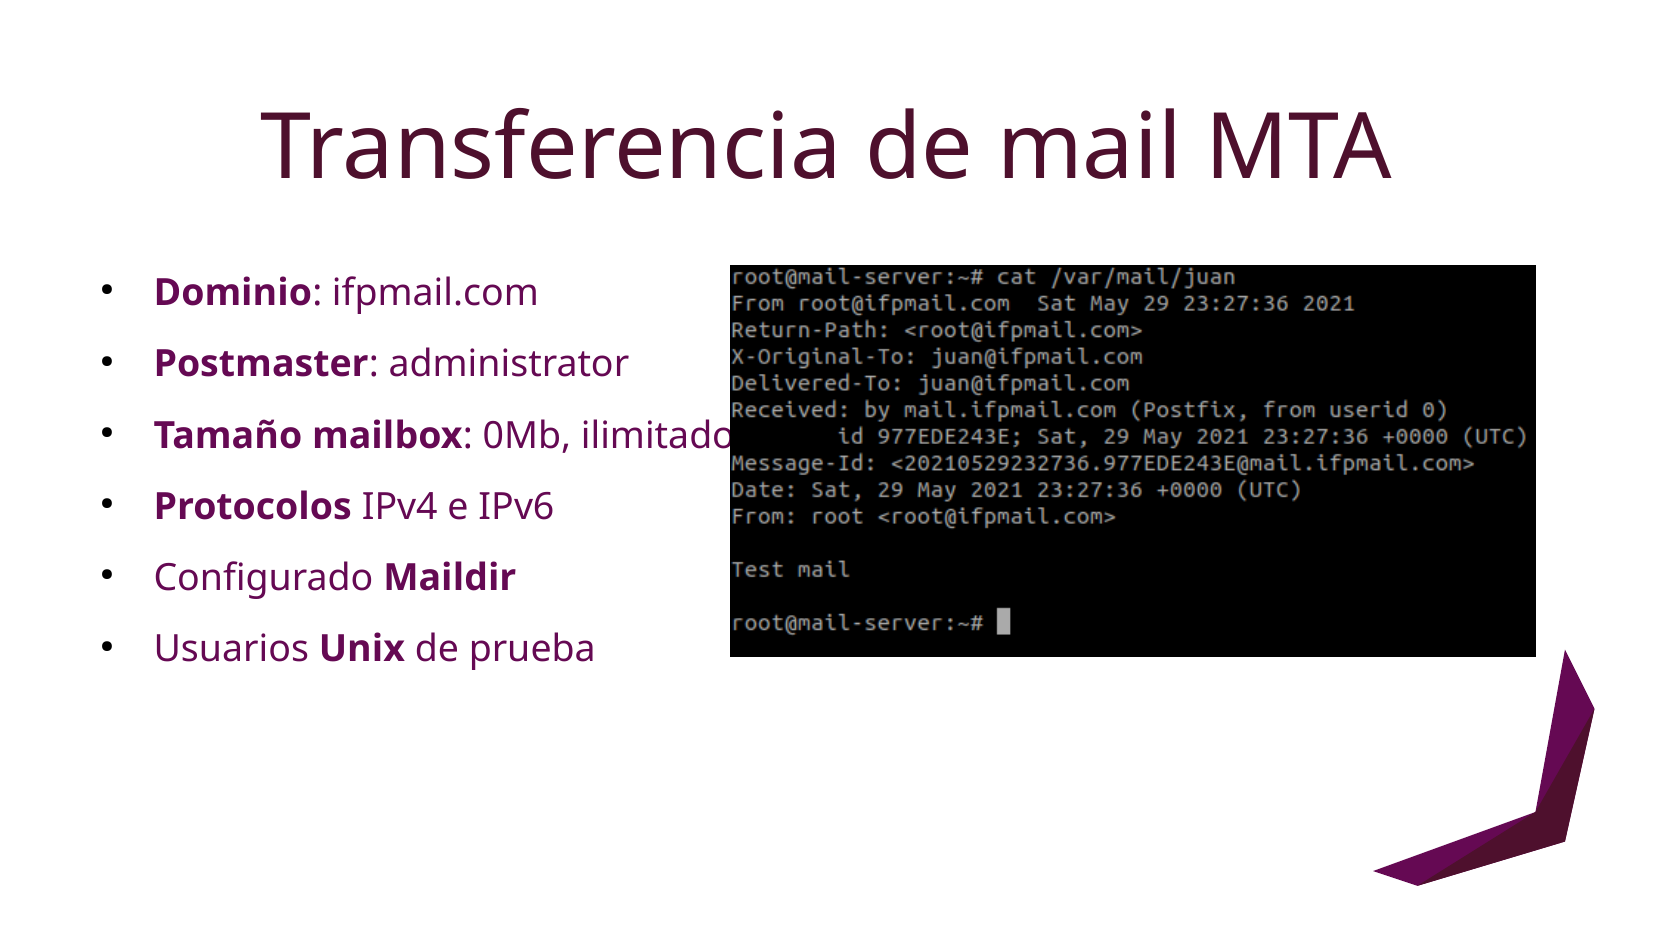

# Transferencia de mail MTA
Dominio: ifpmail.com
Postmaster: administrator
Tamaño mailbox: 0Mb, ilimitado
Protocolos IPv4 e IPv6
Configurado Maildir
Usuarios Unix de prueba